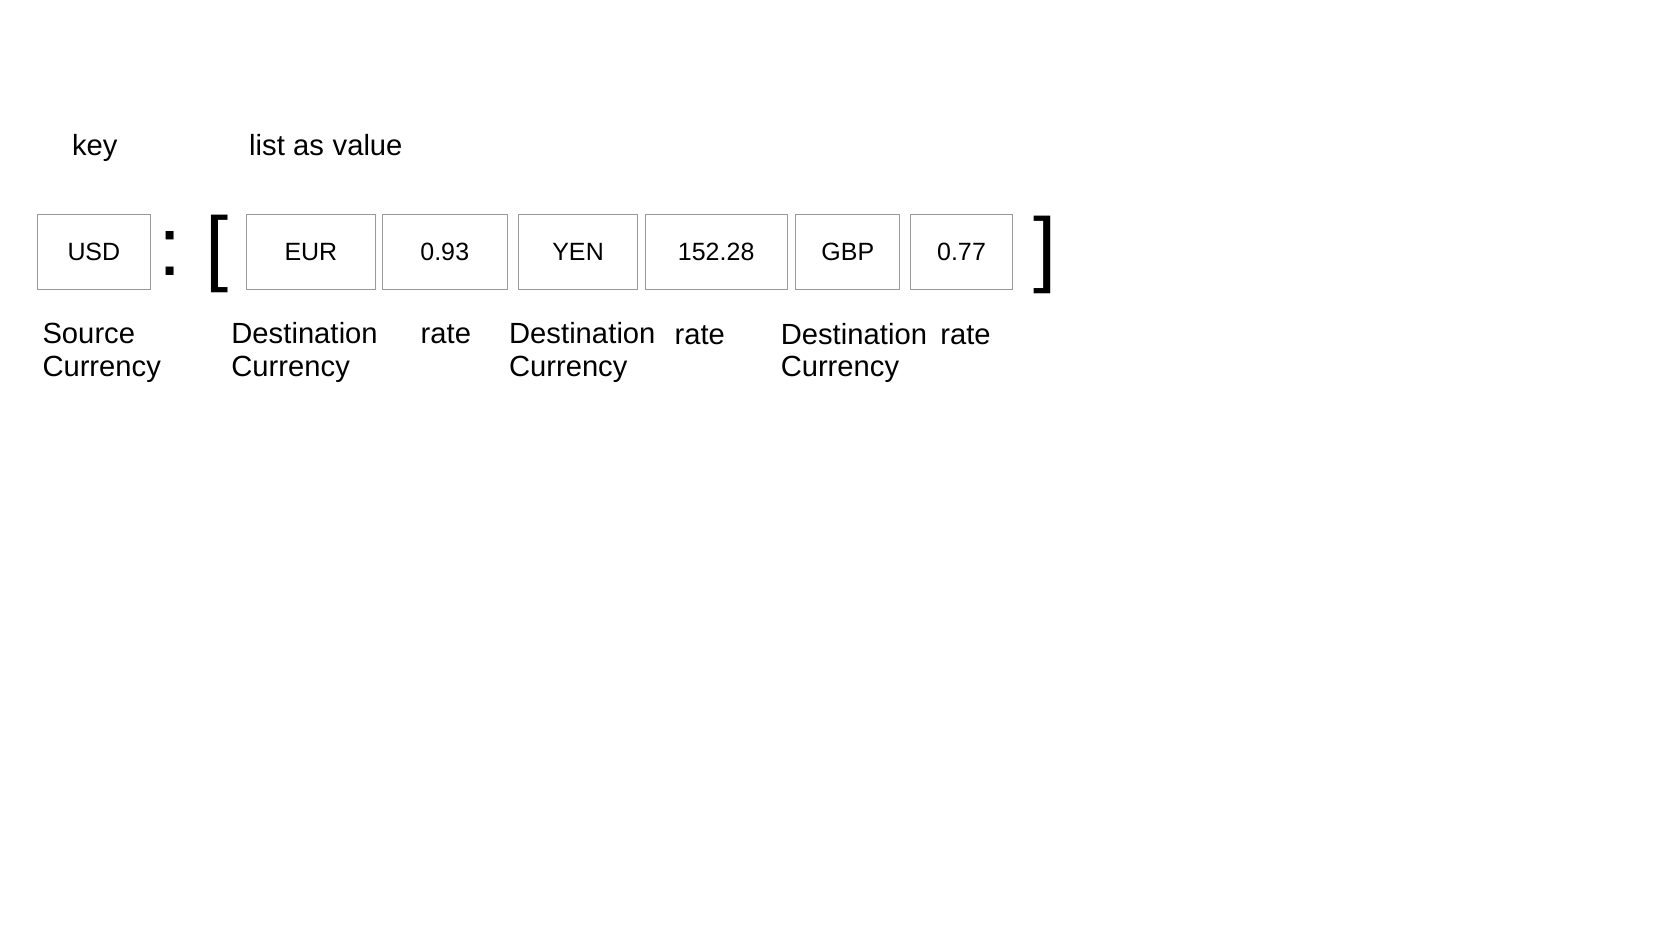

key
list as value
: [
]
USD
EUR
0.93
YEN
152.28
GBP
0.77
Source Currency
Destination Currency
rate
Destination Currency
rate
Destination Currency
rate